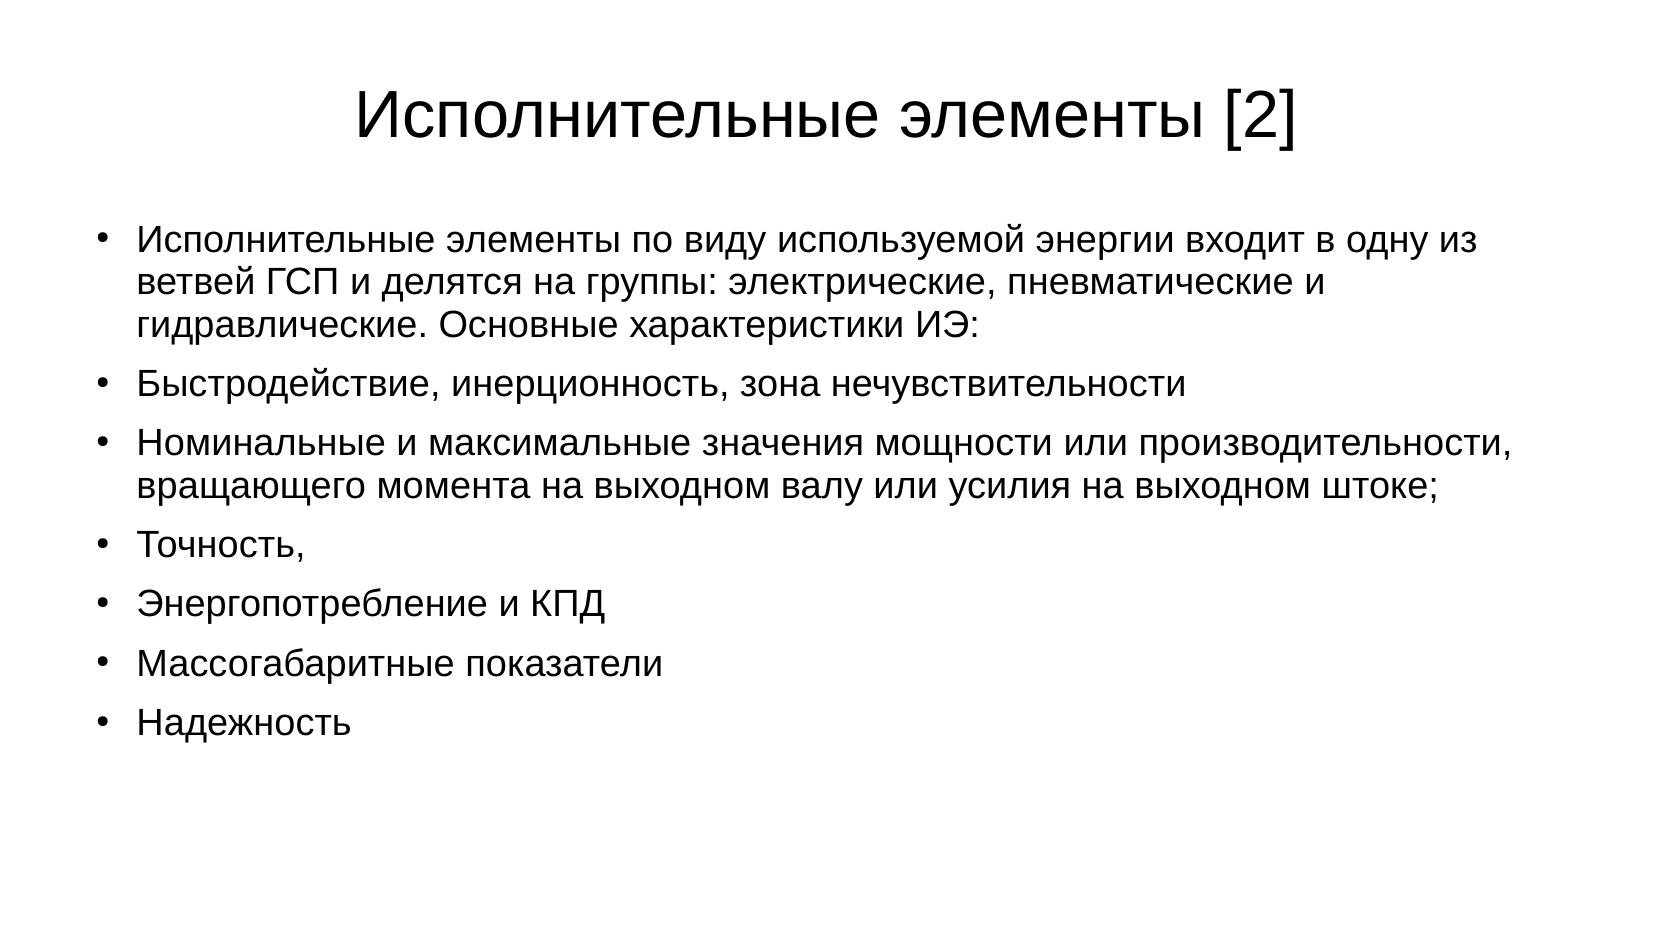

# Исполнительные элементы [2]
Исполнительные элементы по виду используемой энергии входит в одну из ветвей ГСП и делятся на группы: электрические, пневматические и гидравлические. Основные характеристики ИЭ:
Быстродействие, инерционность, зона нечувствительности
Номинальные и максимальные значения мощности или производительности, вращающего момента на выходном валу или усилия на выходном штоке;
Точность,
Энергопотребление и КПД
Массогабаритные показатели
Надежность